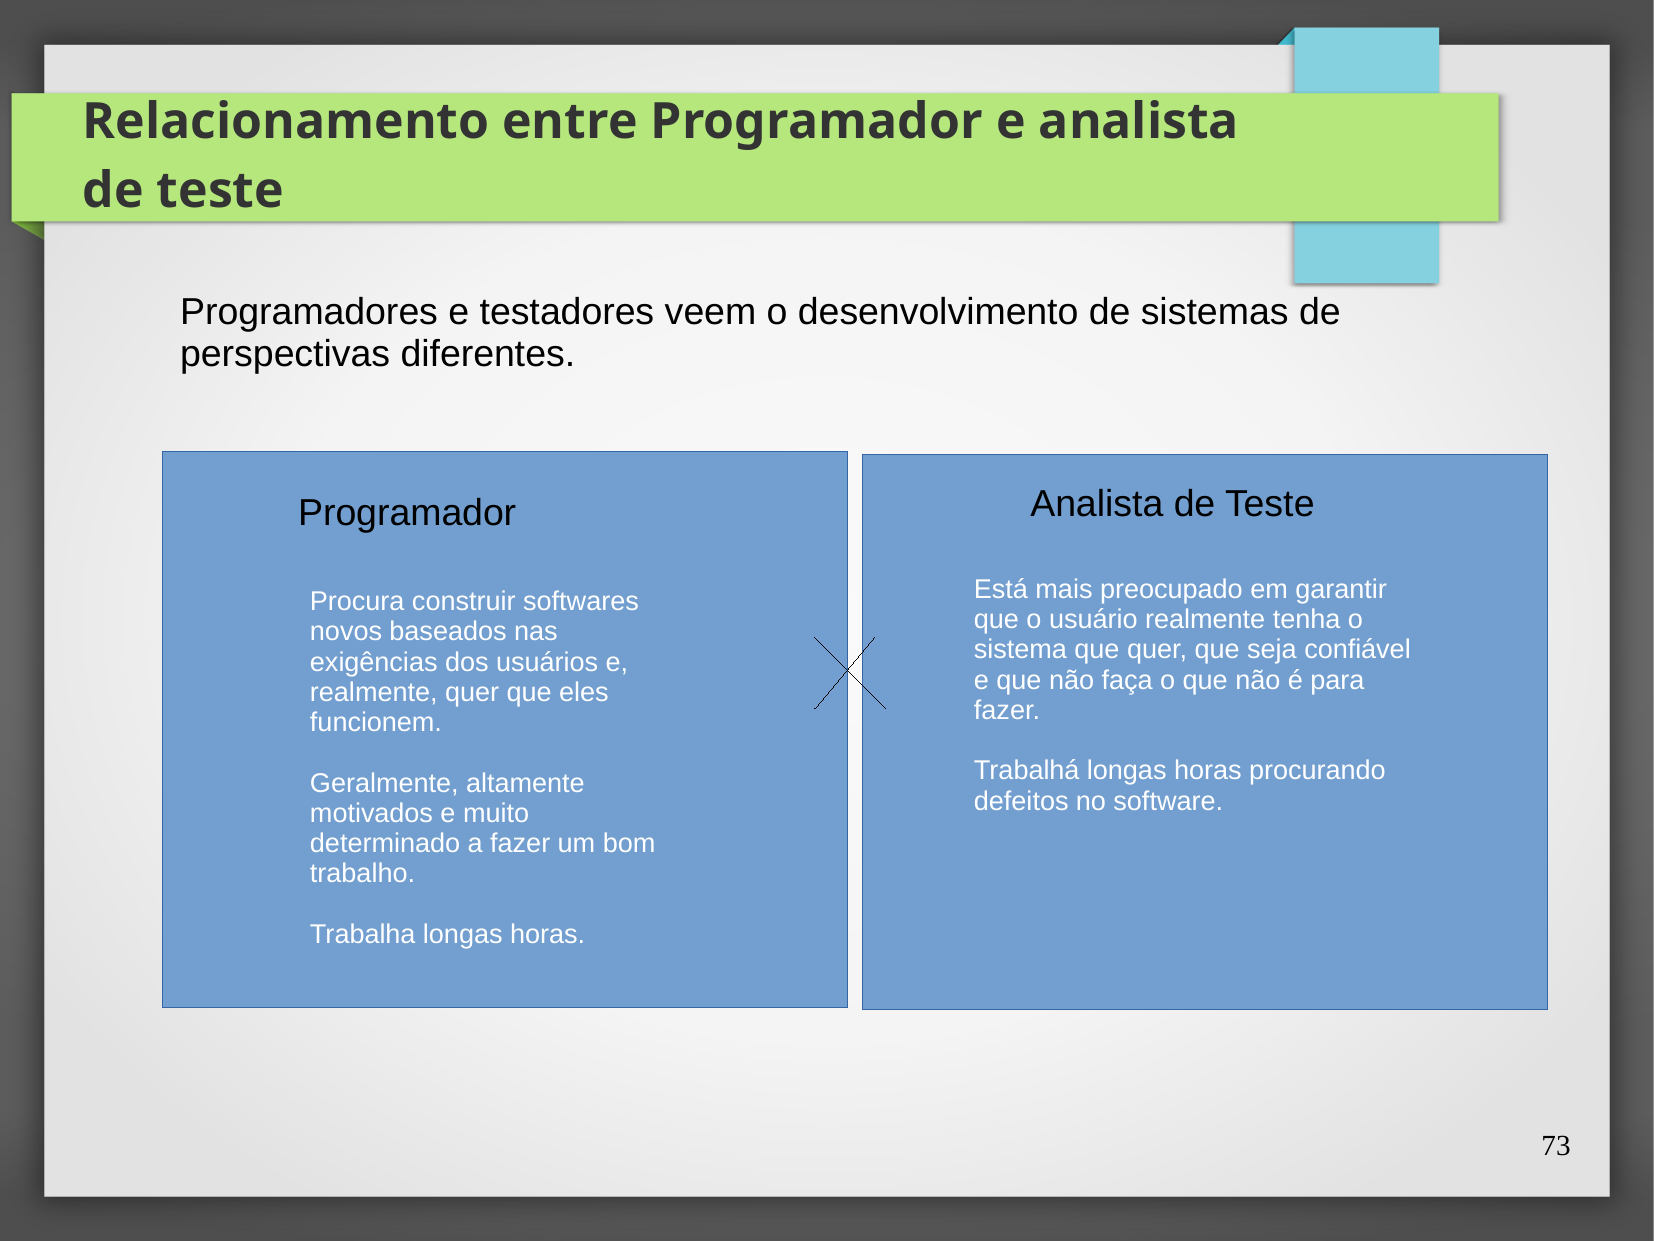

# Relacionamento entre Programador e analista de teste
Programadores e testadores veem o desenvolvimento de sistemas de perspectivas diferentes.
Analista de Teste
Programador
Está mais preocupado em garantir que o usuário realmente tenha o sistema que quer, que seja confiável e que não faça o que não é para fazer.
Trabalhá longas horas procurando defeitos no software.
Procura construir softwares novos baseados nas exigências dos usuários e, realmente, quer que eles funcionem.
Geralmente, altamente motivados e muito determinado a fazer um bom trabalho.
Trabalha longas horas.
73